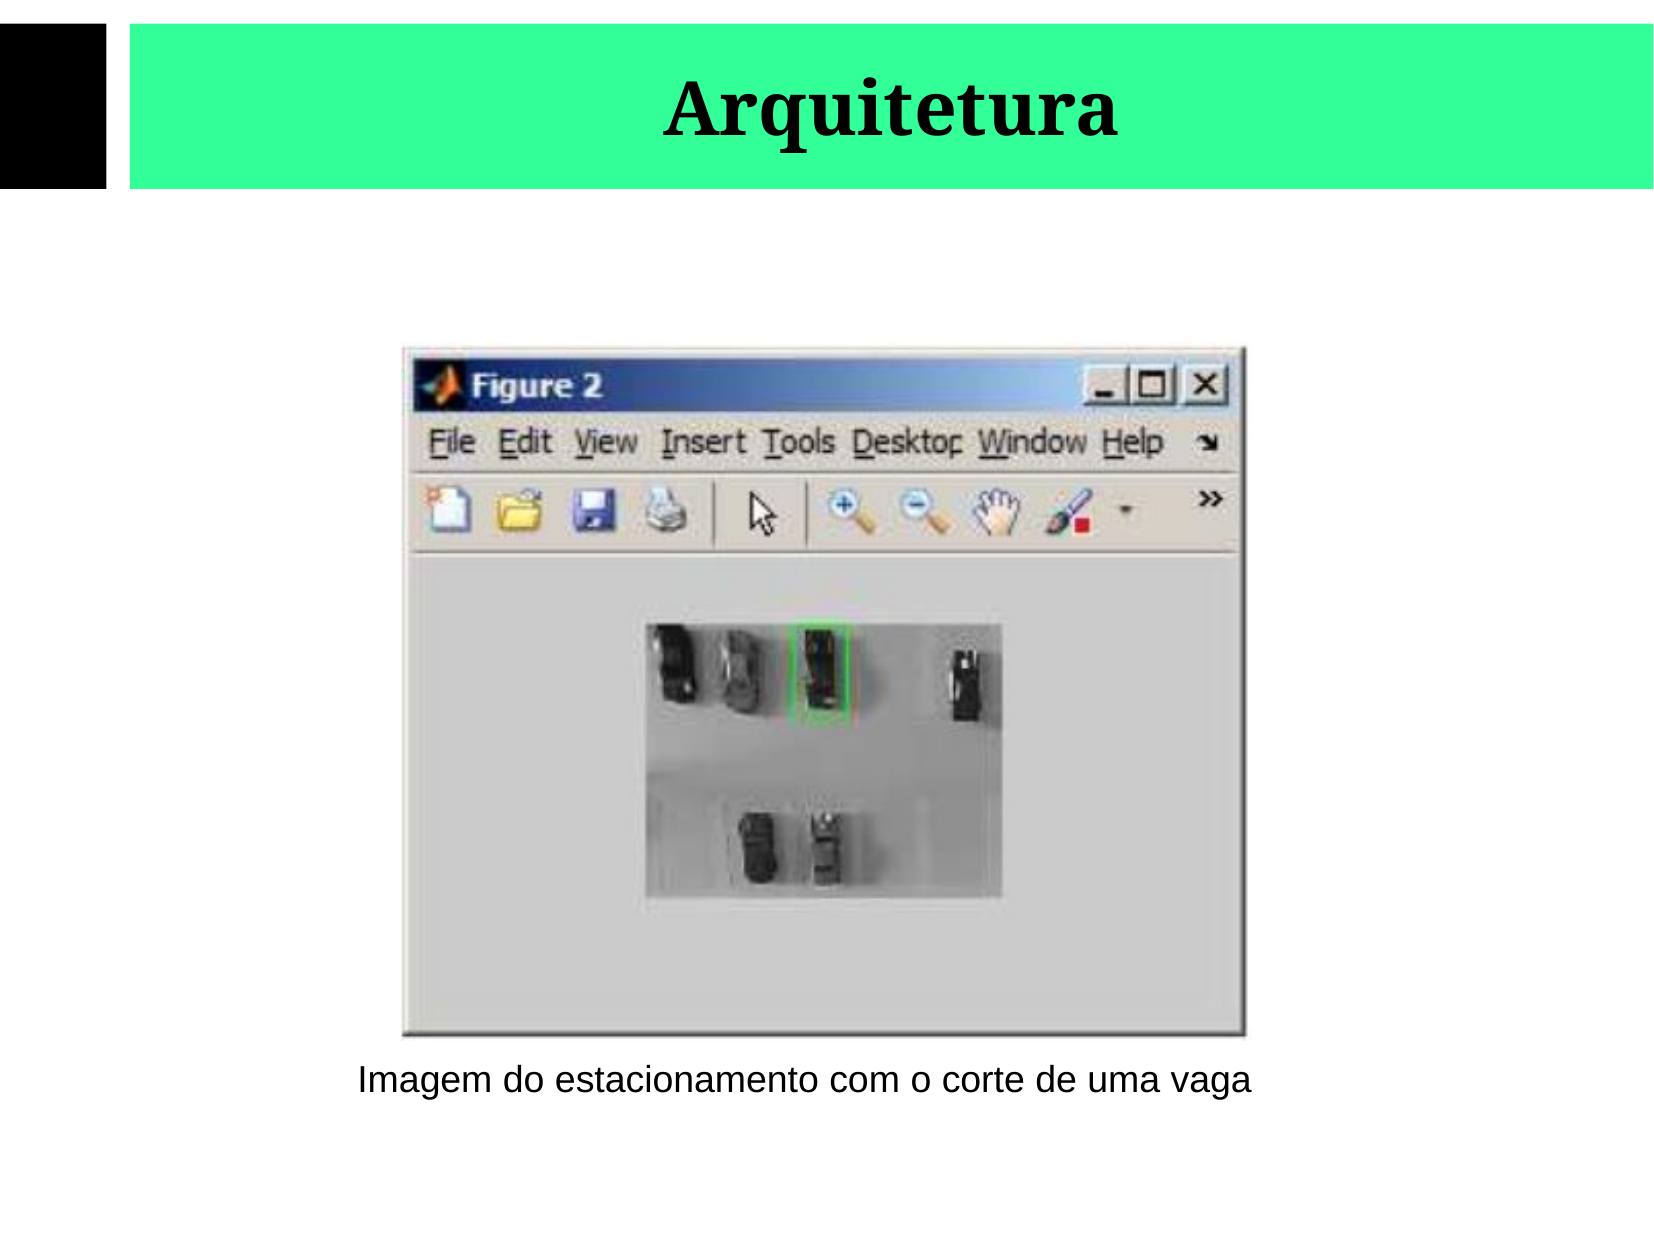

Arquitetura
Imagem do estacionamento com o corte de uma vaga